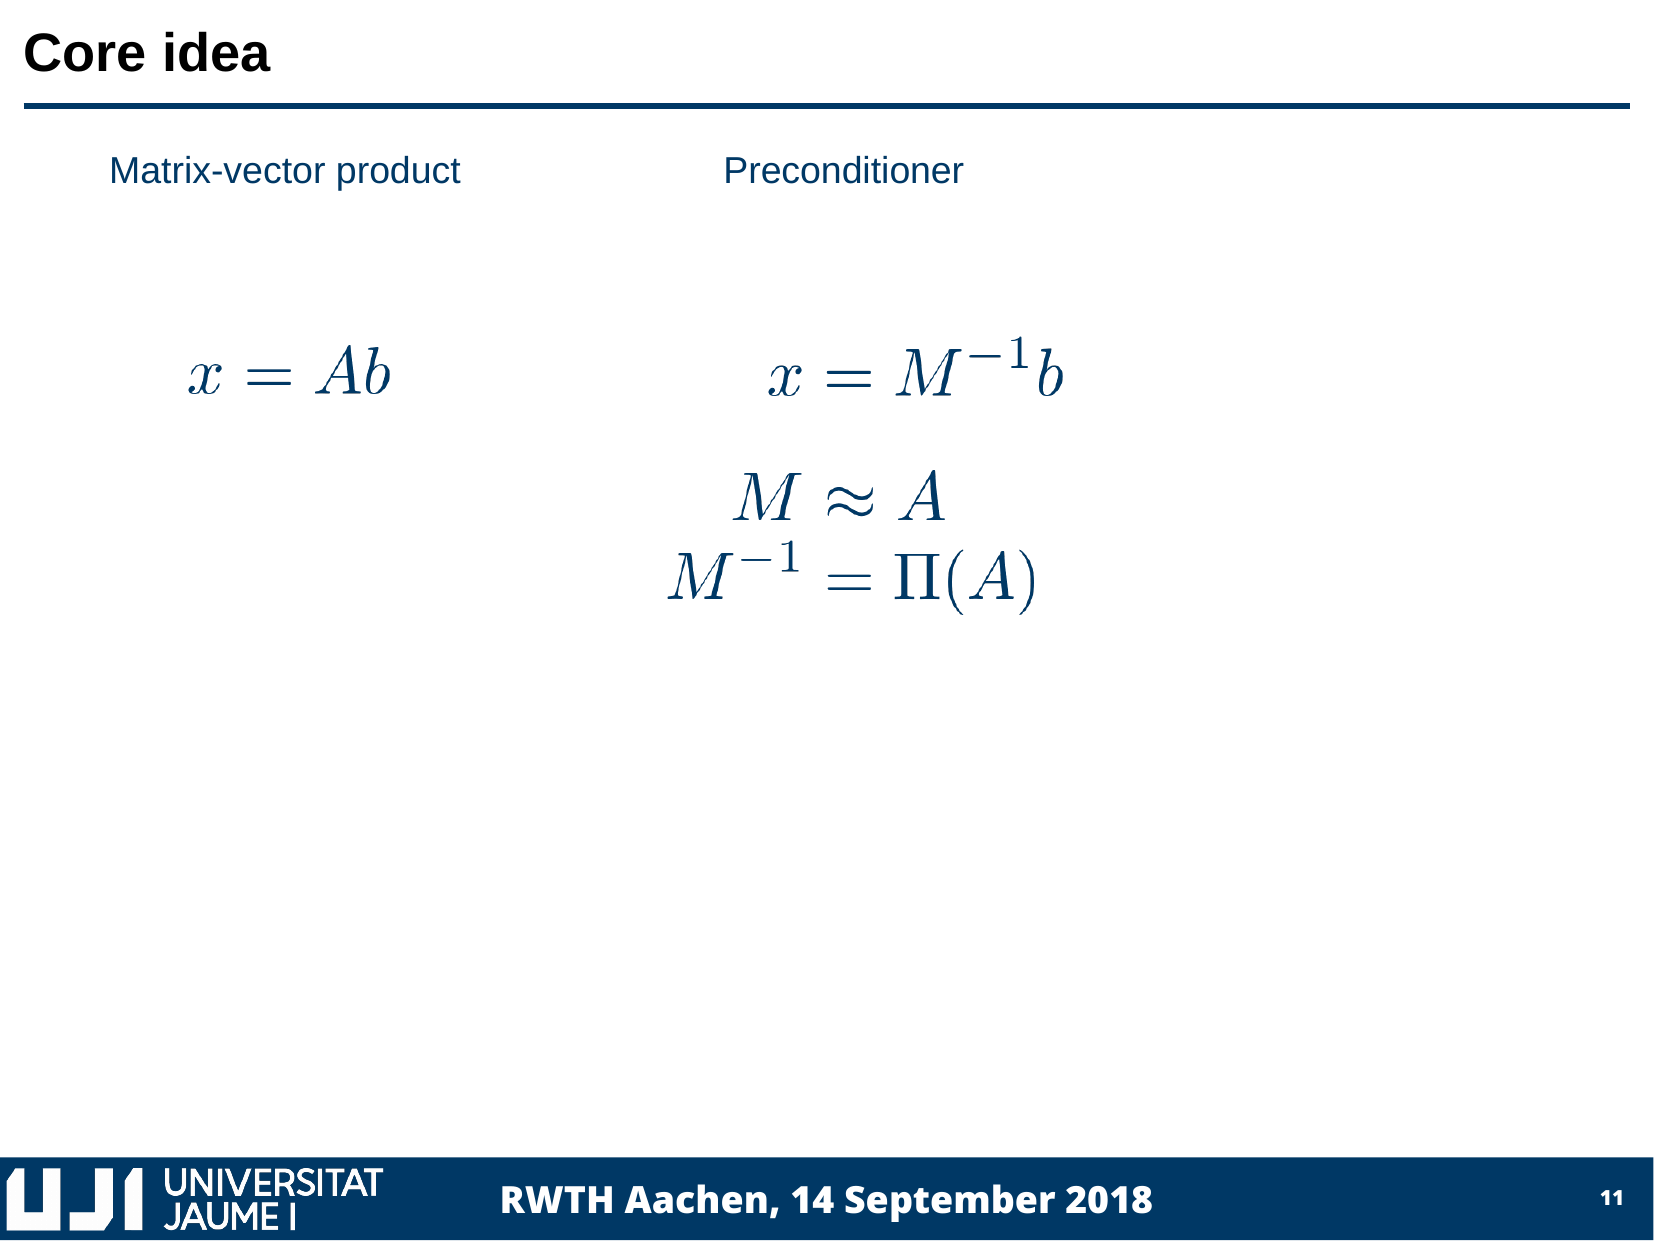

# Core idea
Matrix-vector product
Preconditioner
RWTH Aachen, 14 September 2018
11